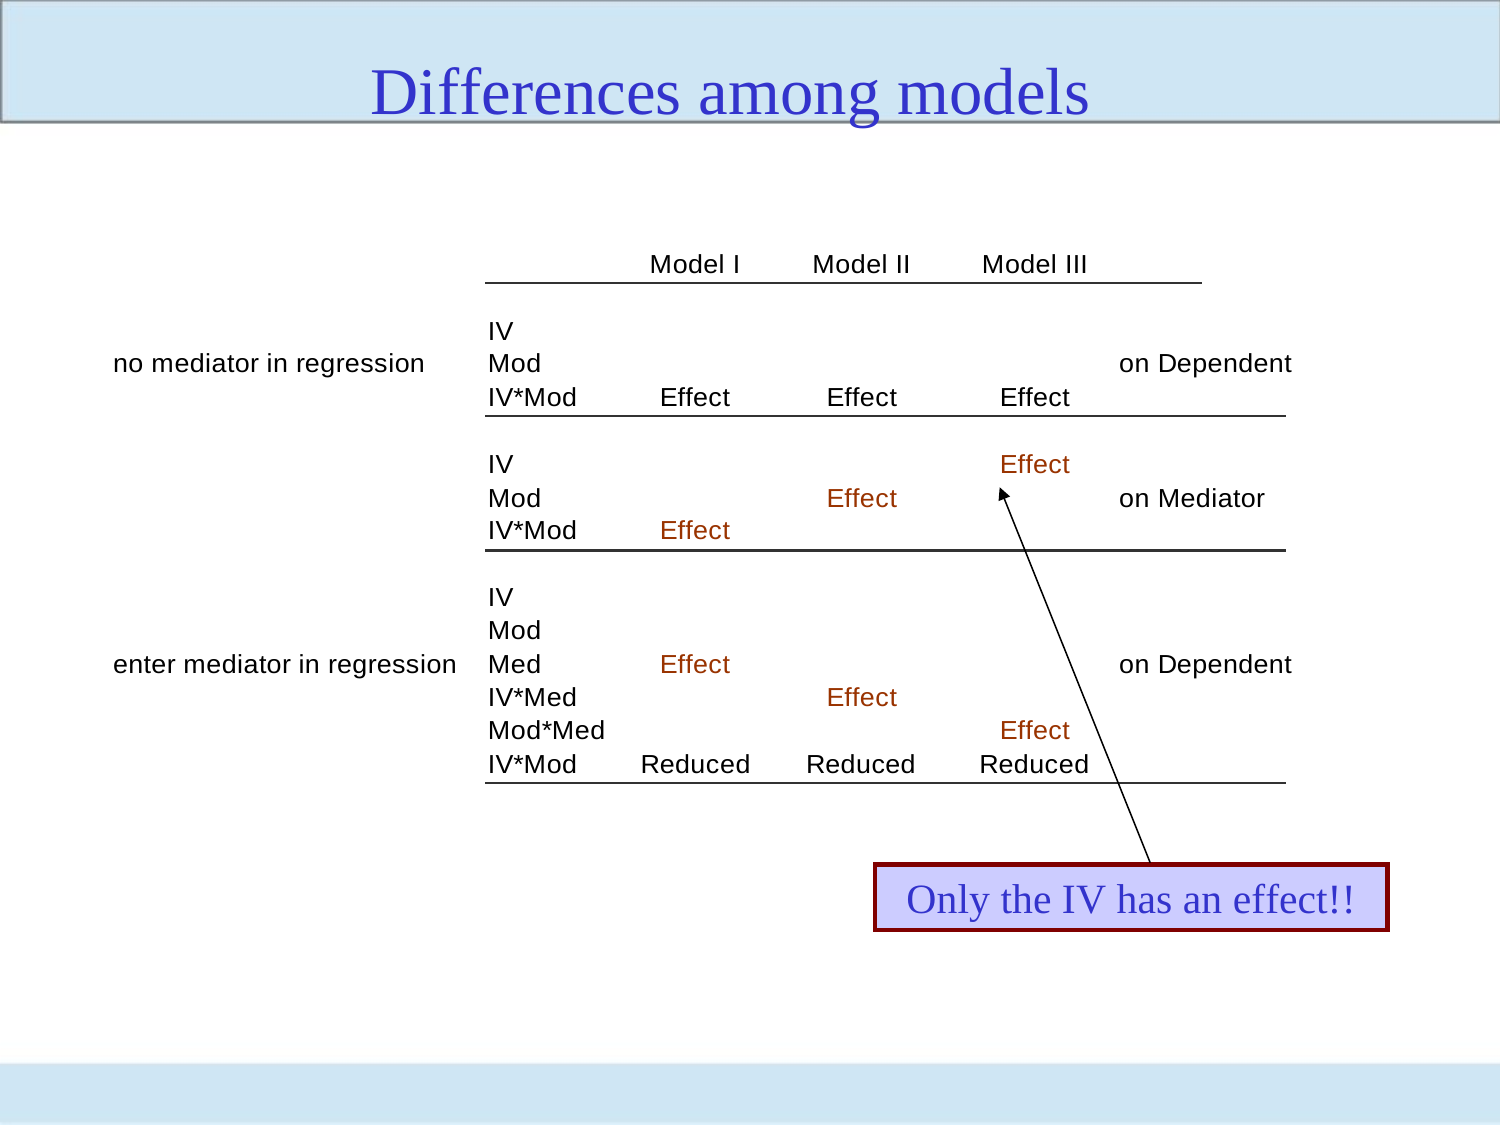

# Differences among models
Only the IV has an effect!!